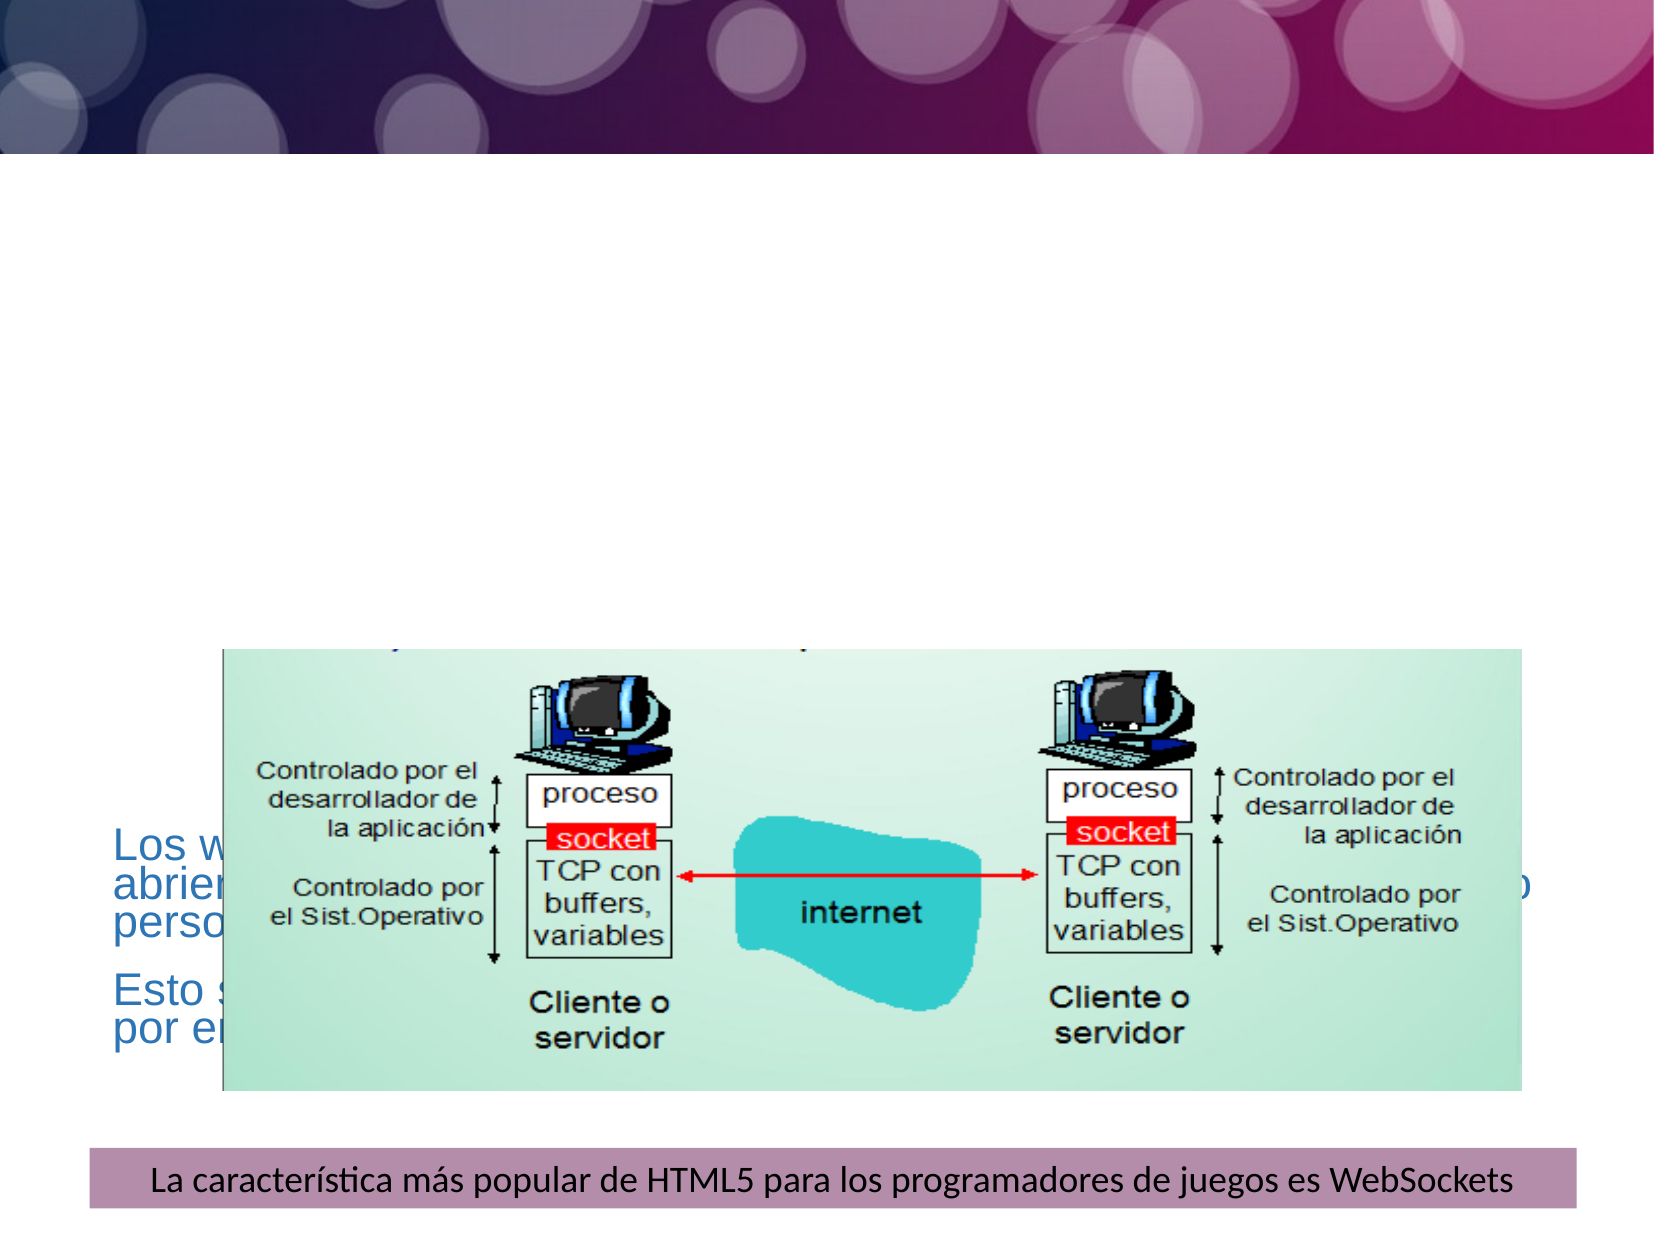

# WEB SOCKETS
Los websockets permiten enviar datos binarios desde el navegador abriendo así la posibilidad de construir su propio protocolo optimizado personal.
Esto se debe a Web sockets hace su propia codificación binaria en por encima de la TCP.
La característica más popular de HTML5 para los programadores de juegos es WebSockets